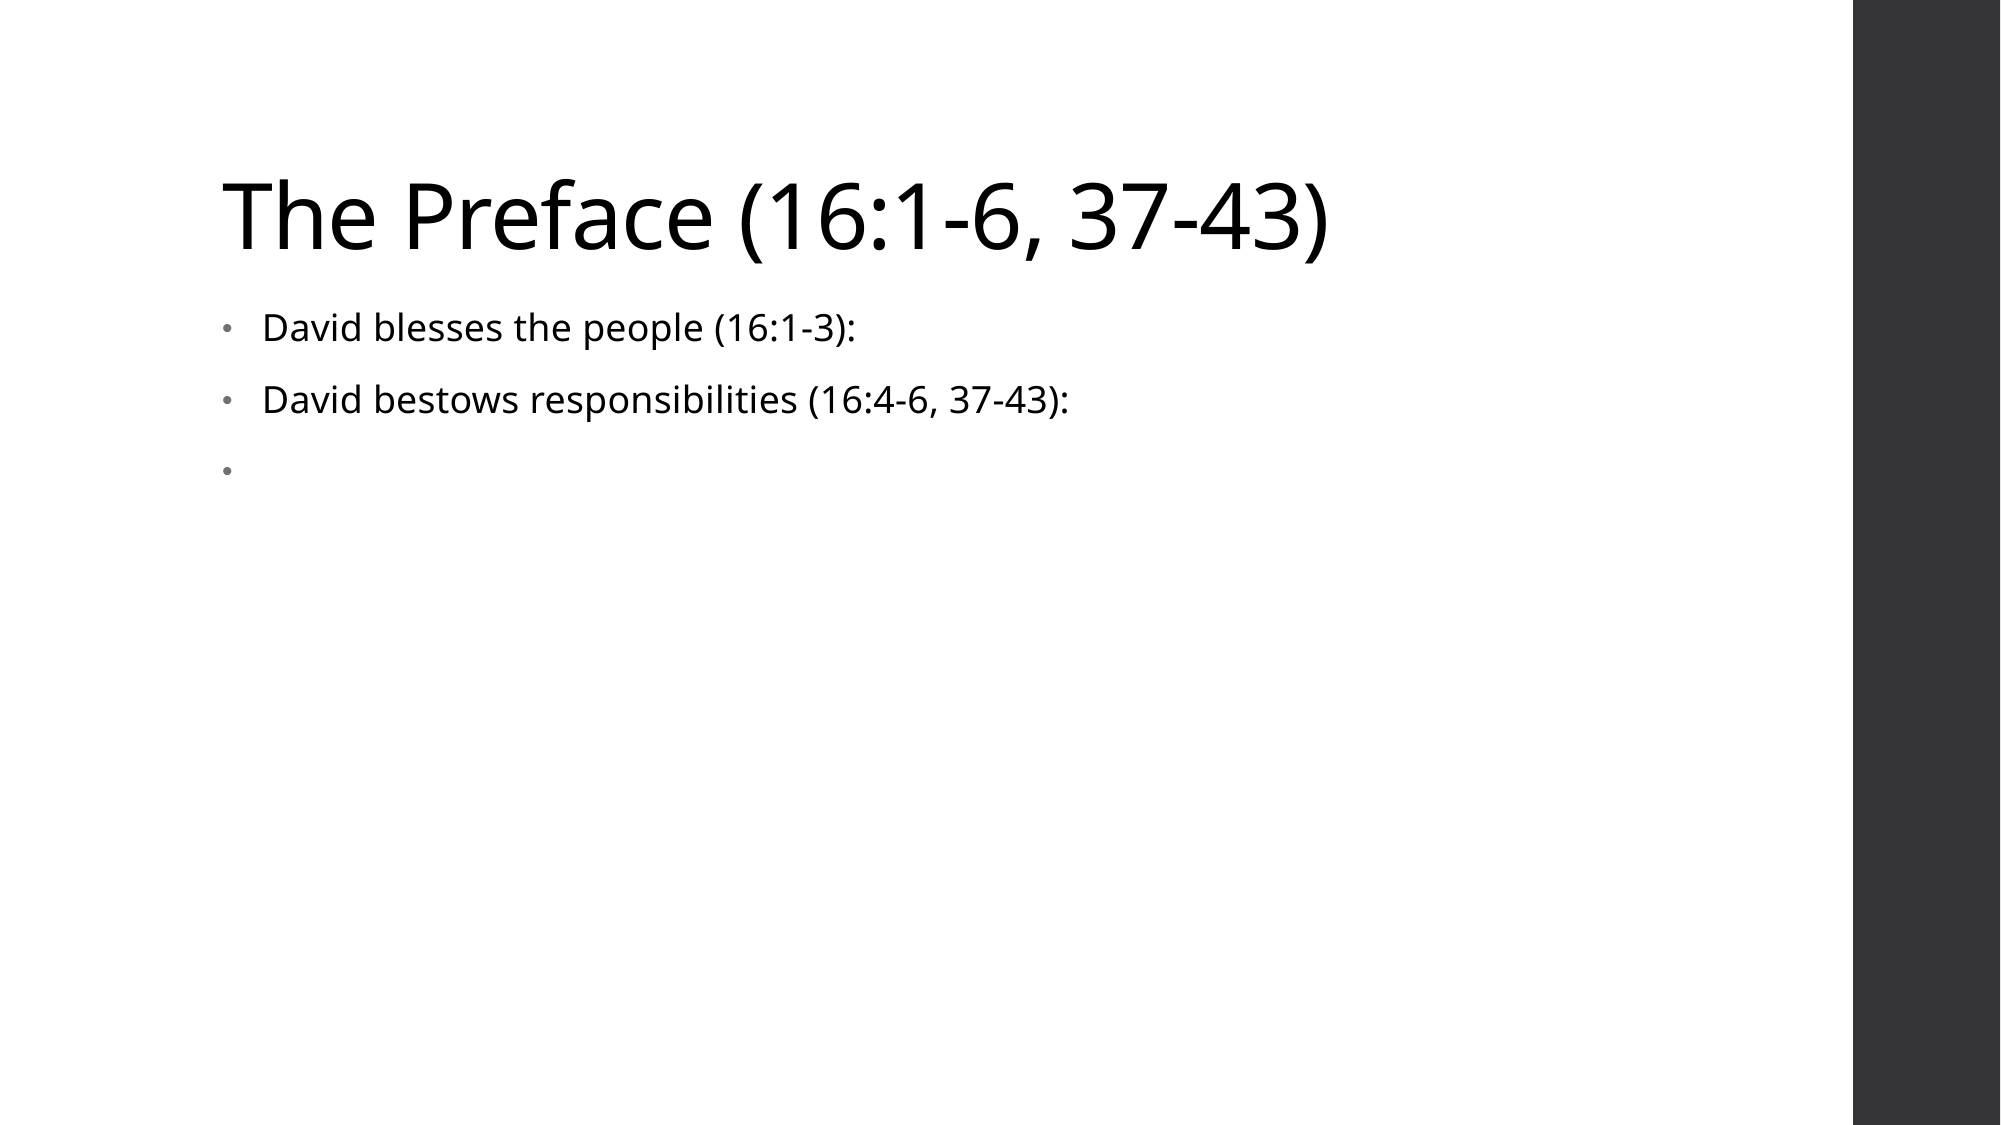

# The Preface (16:1-6, 37-43)
 David blesses the people (16:1-3):
 David bestows responsibilities (16:4-6, 37-43):